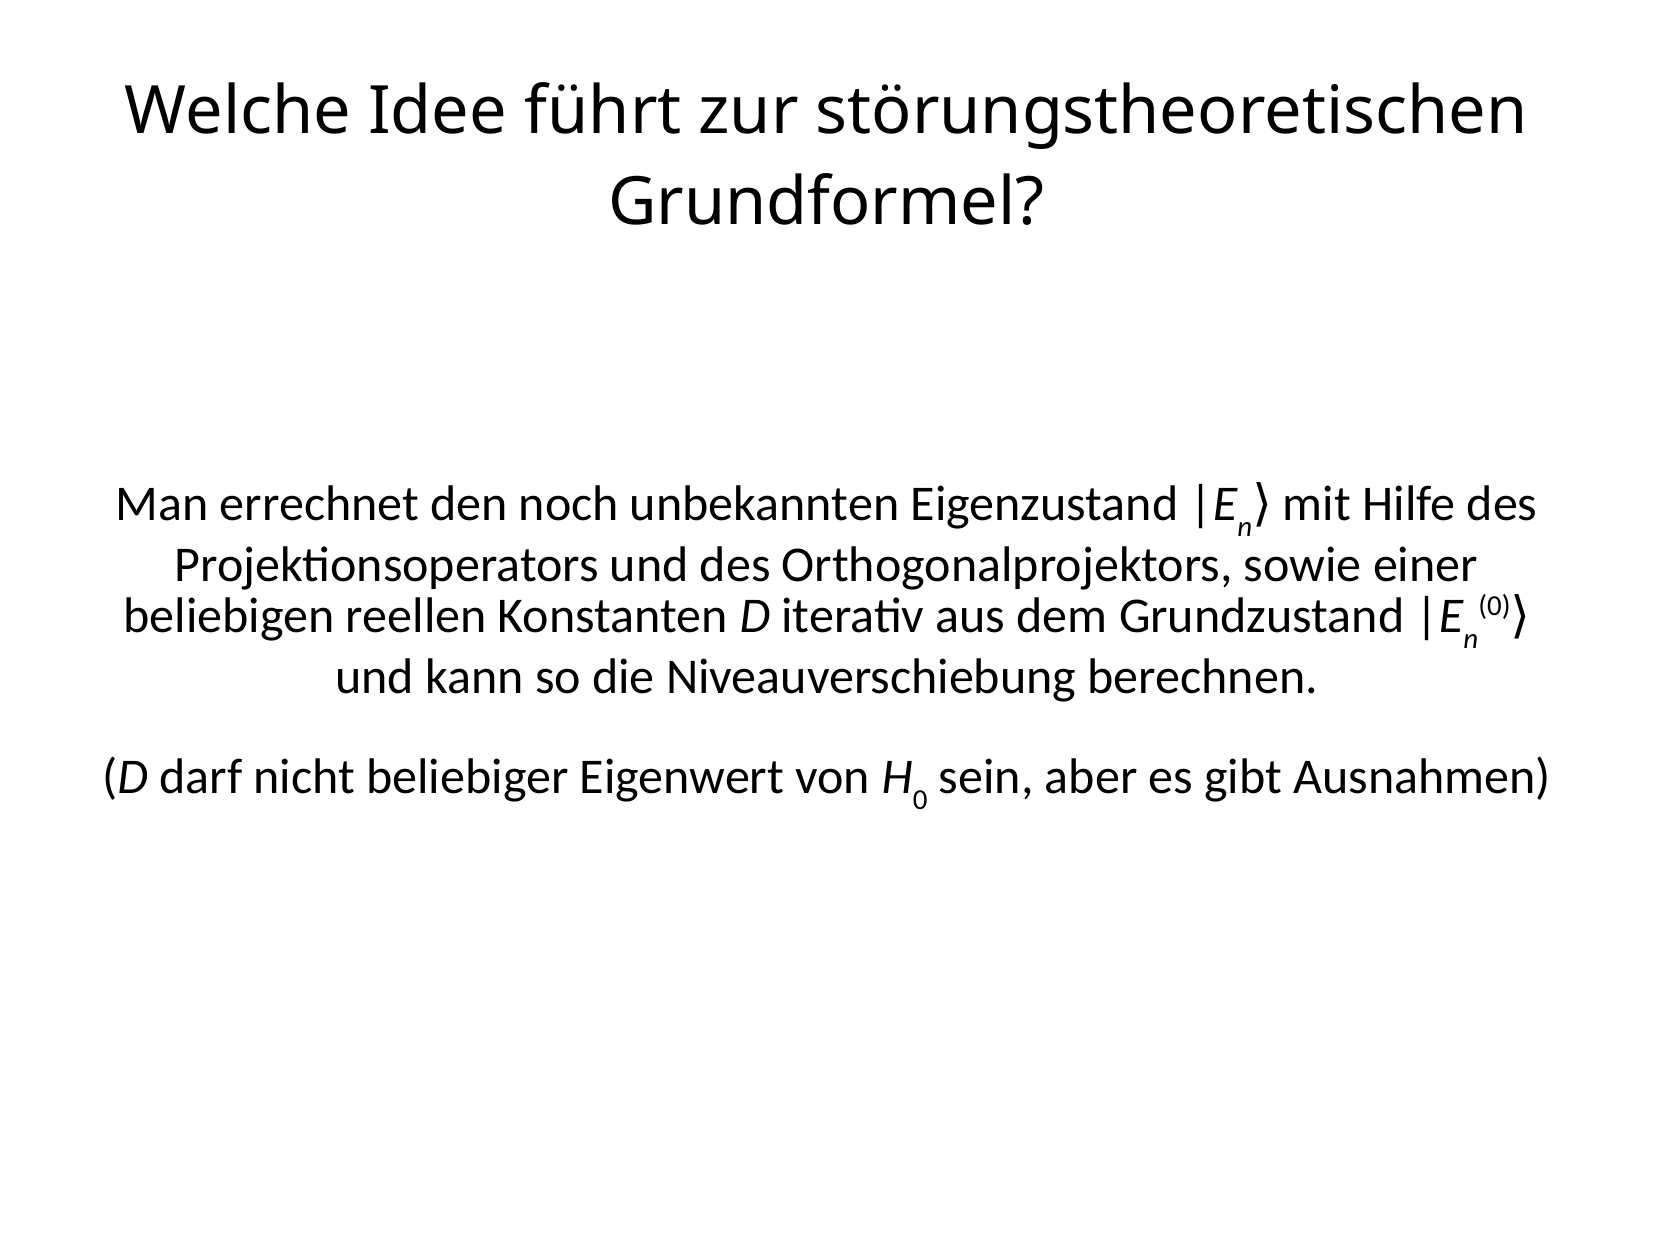

# Welche Idee führt zur störungstheoretischen Grundformel?
Man errechnet den noch unbekannten Eigenzustand |En⟩ mit Hilfe des Projektionsoperators und des Orthogonalprojektors, sowie einer beliebigen reellen Konstanten D iterativ aus dem Grundzustand |En(0)⟩ und kann so die Niveauverschiebung berechnen.
(D darf nicht beliebiger Eigenwert von H0 sein, aber es gibt Ausnahmen)